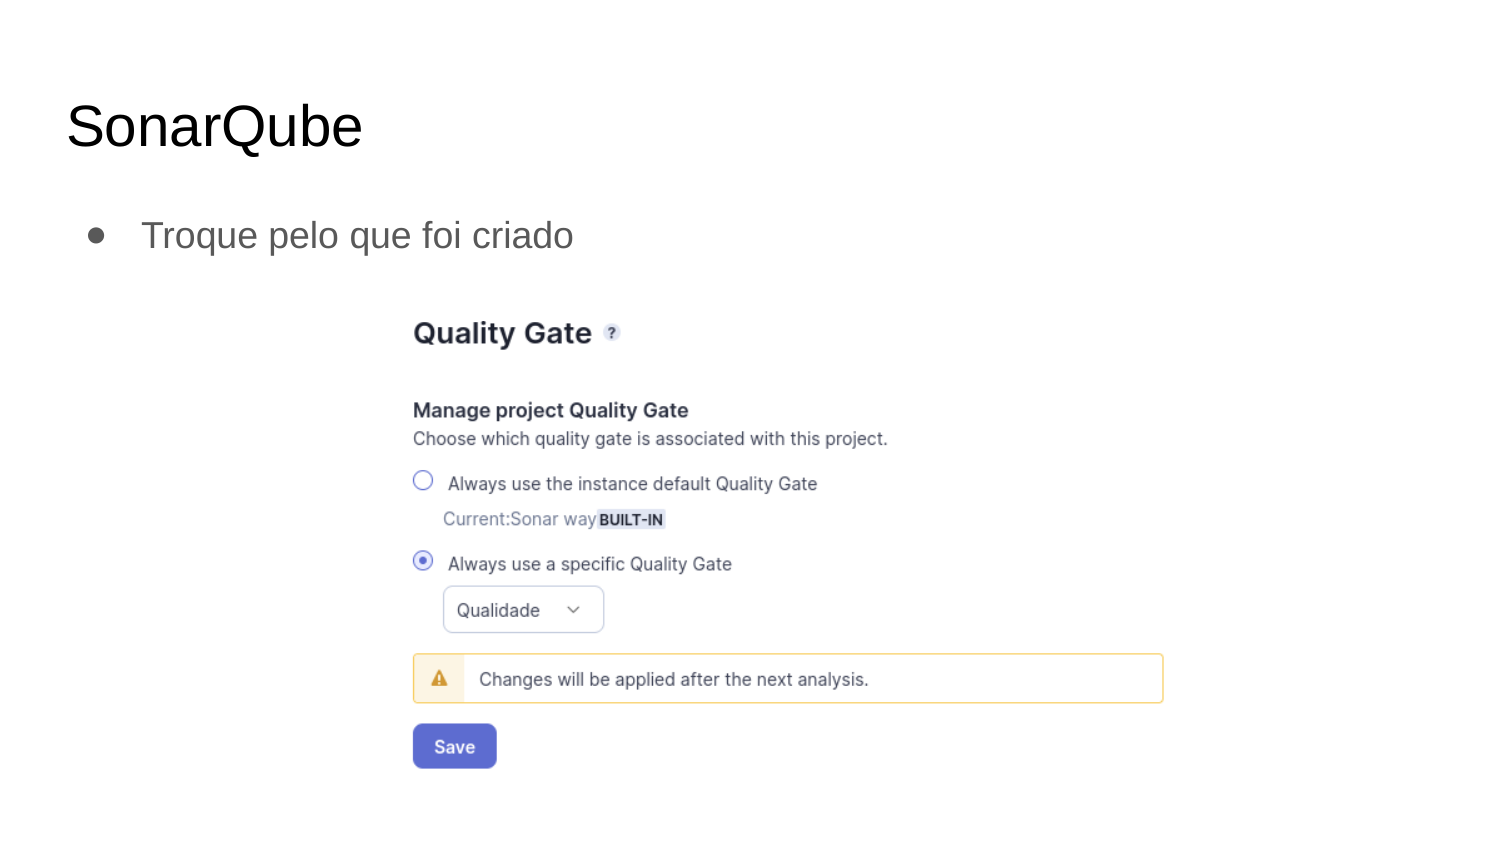

# SonarQube
Troque pelo que foi criado